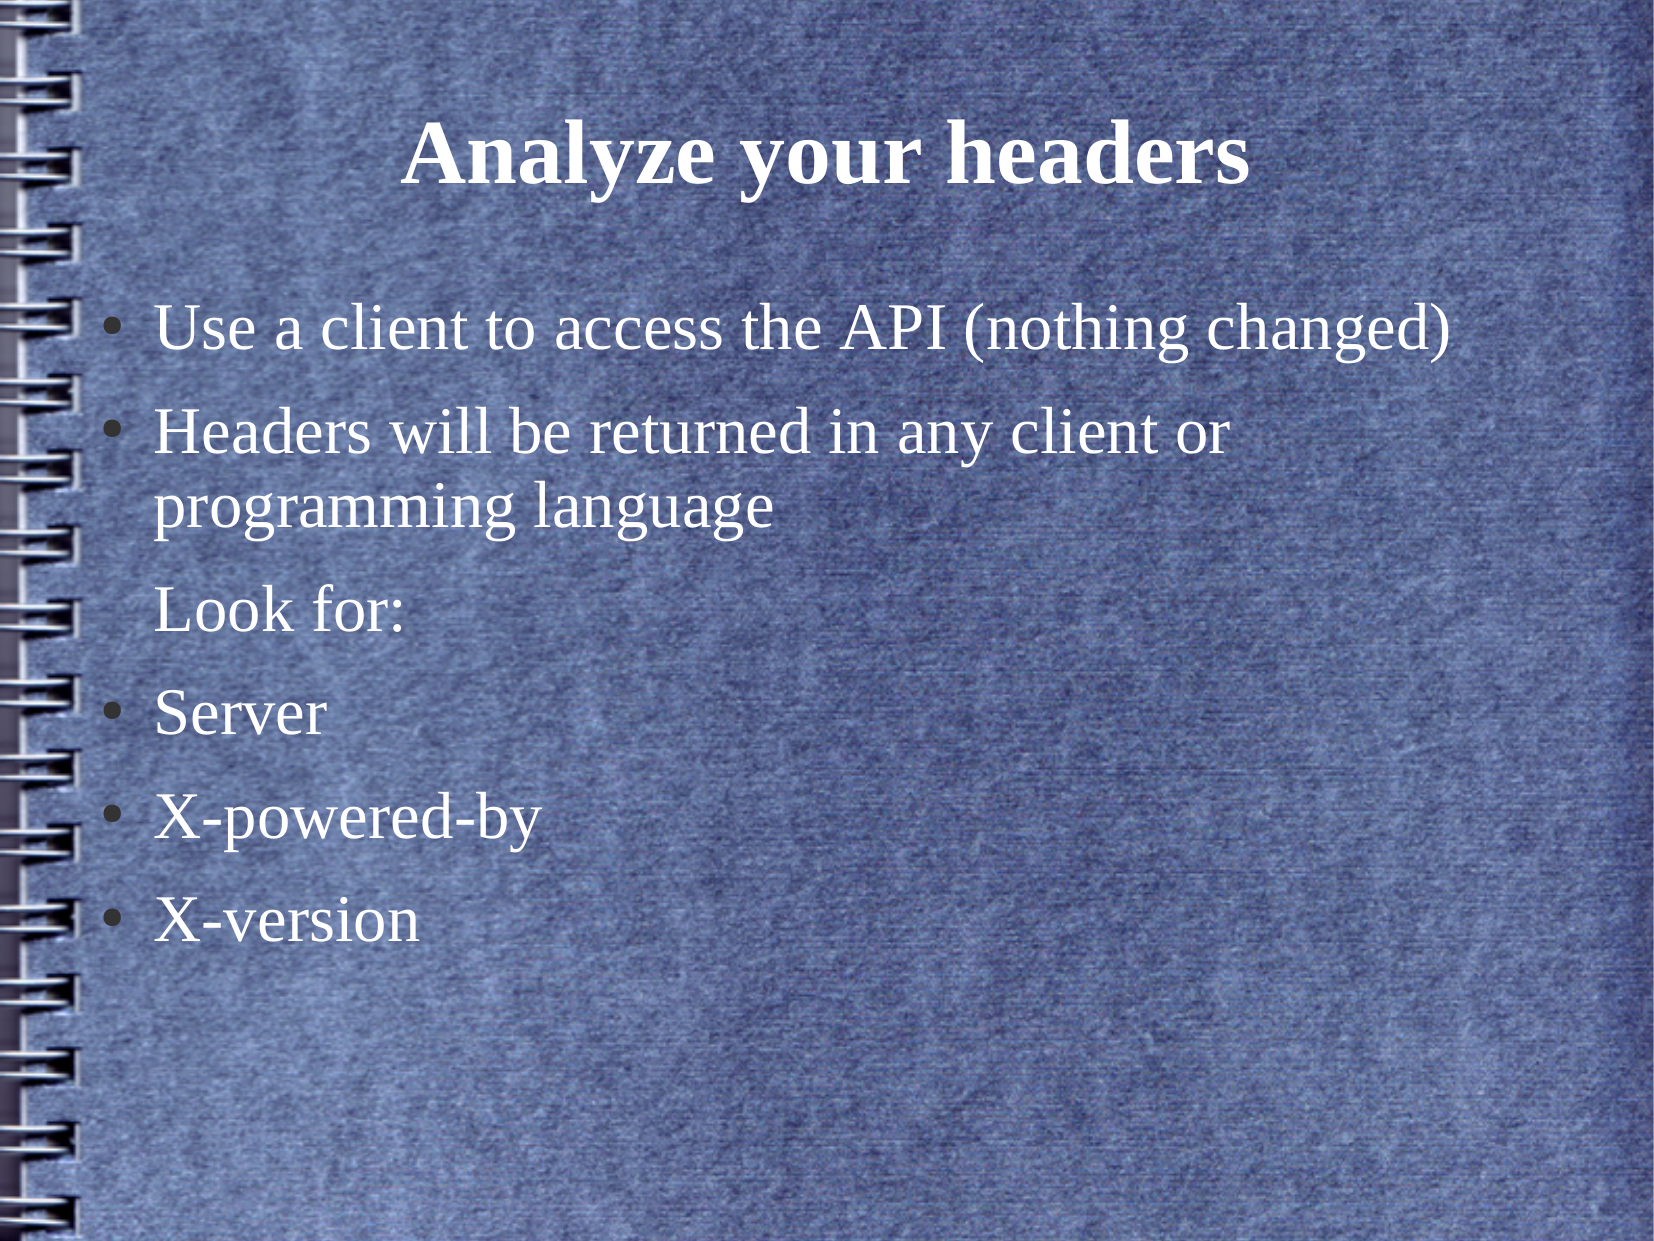

# Analyze your headers
Use a client to access the API (nothing changed)
Headers will be returned in any client or programming language
Look for:
Server
X-powered-by
X-version